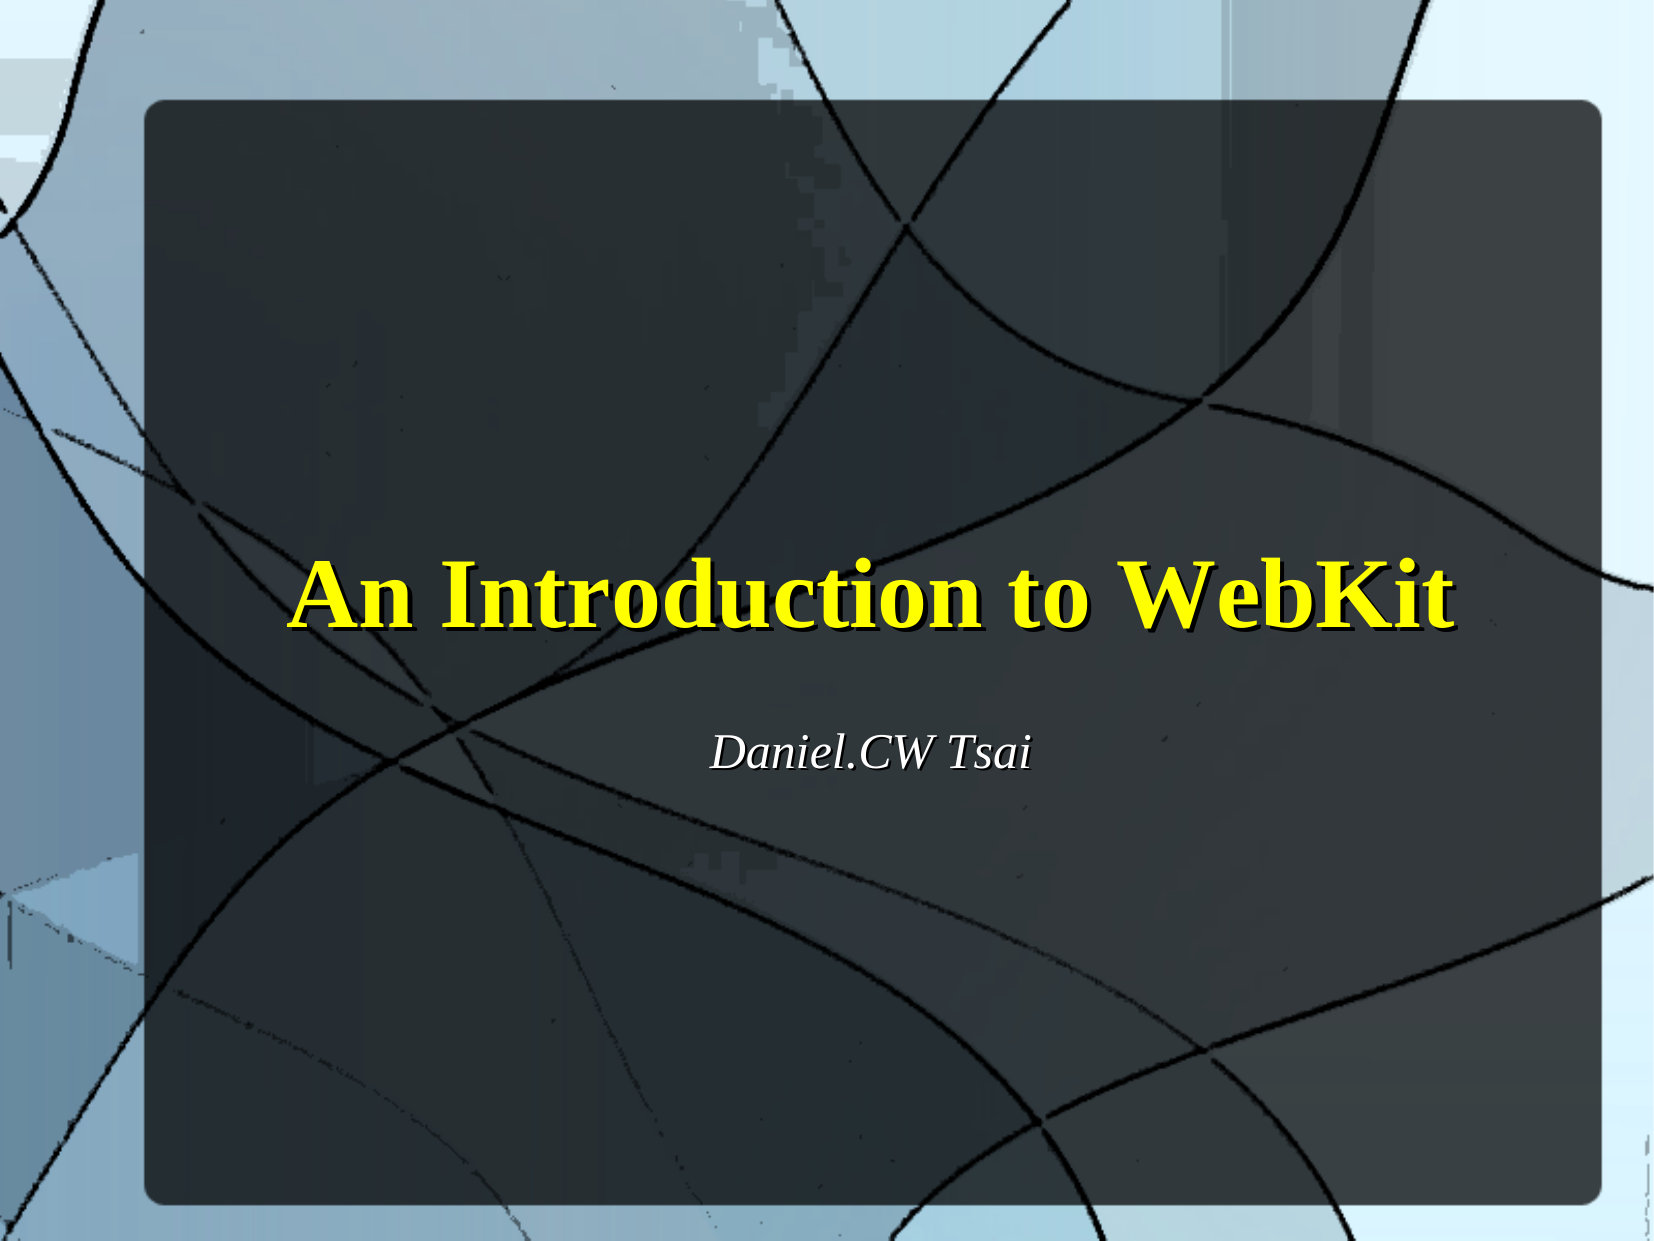

# An Introduction to WebKit
Daniel.CW Tsai